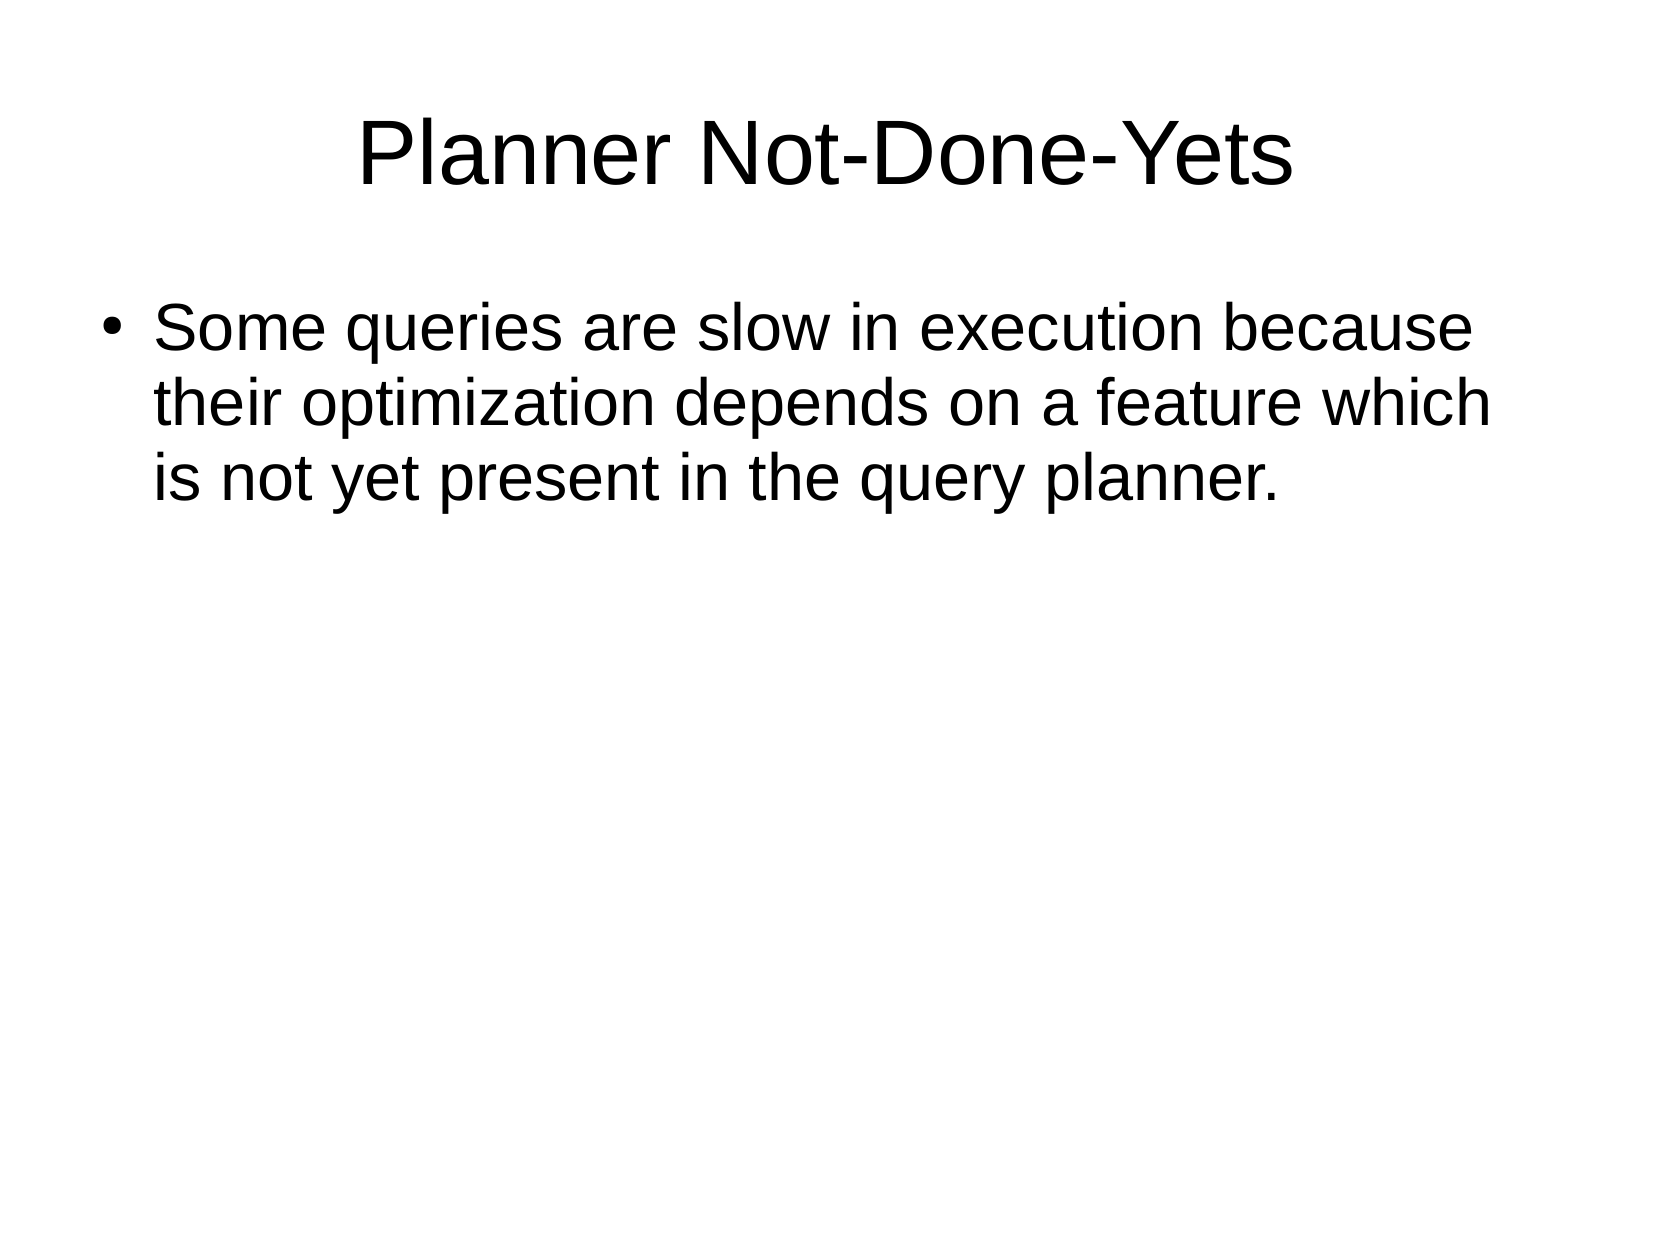

# Planner Not-Done-Yets
Some queries are slow in execution because their optimization depends on a feature which is not yet present in the query planner.